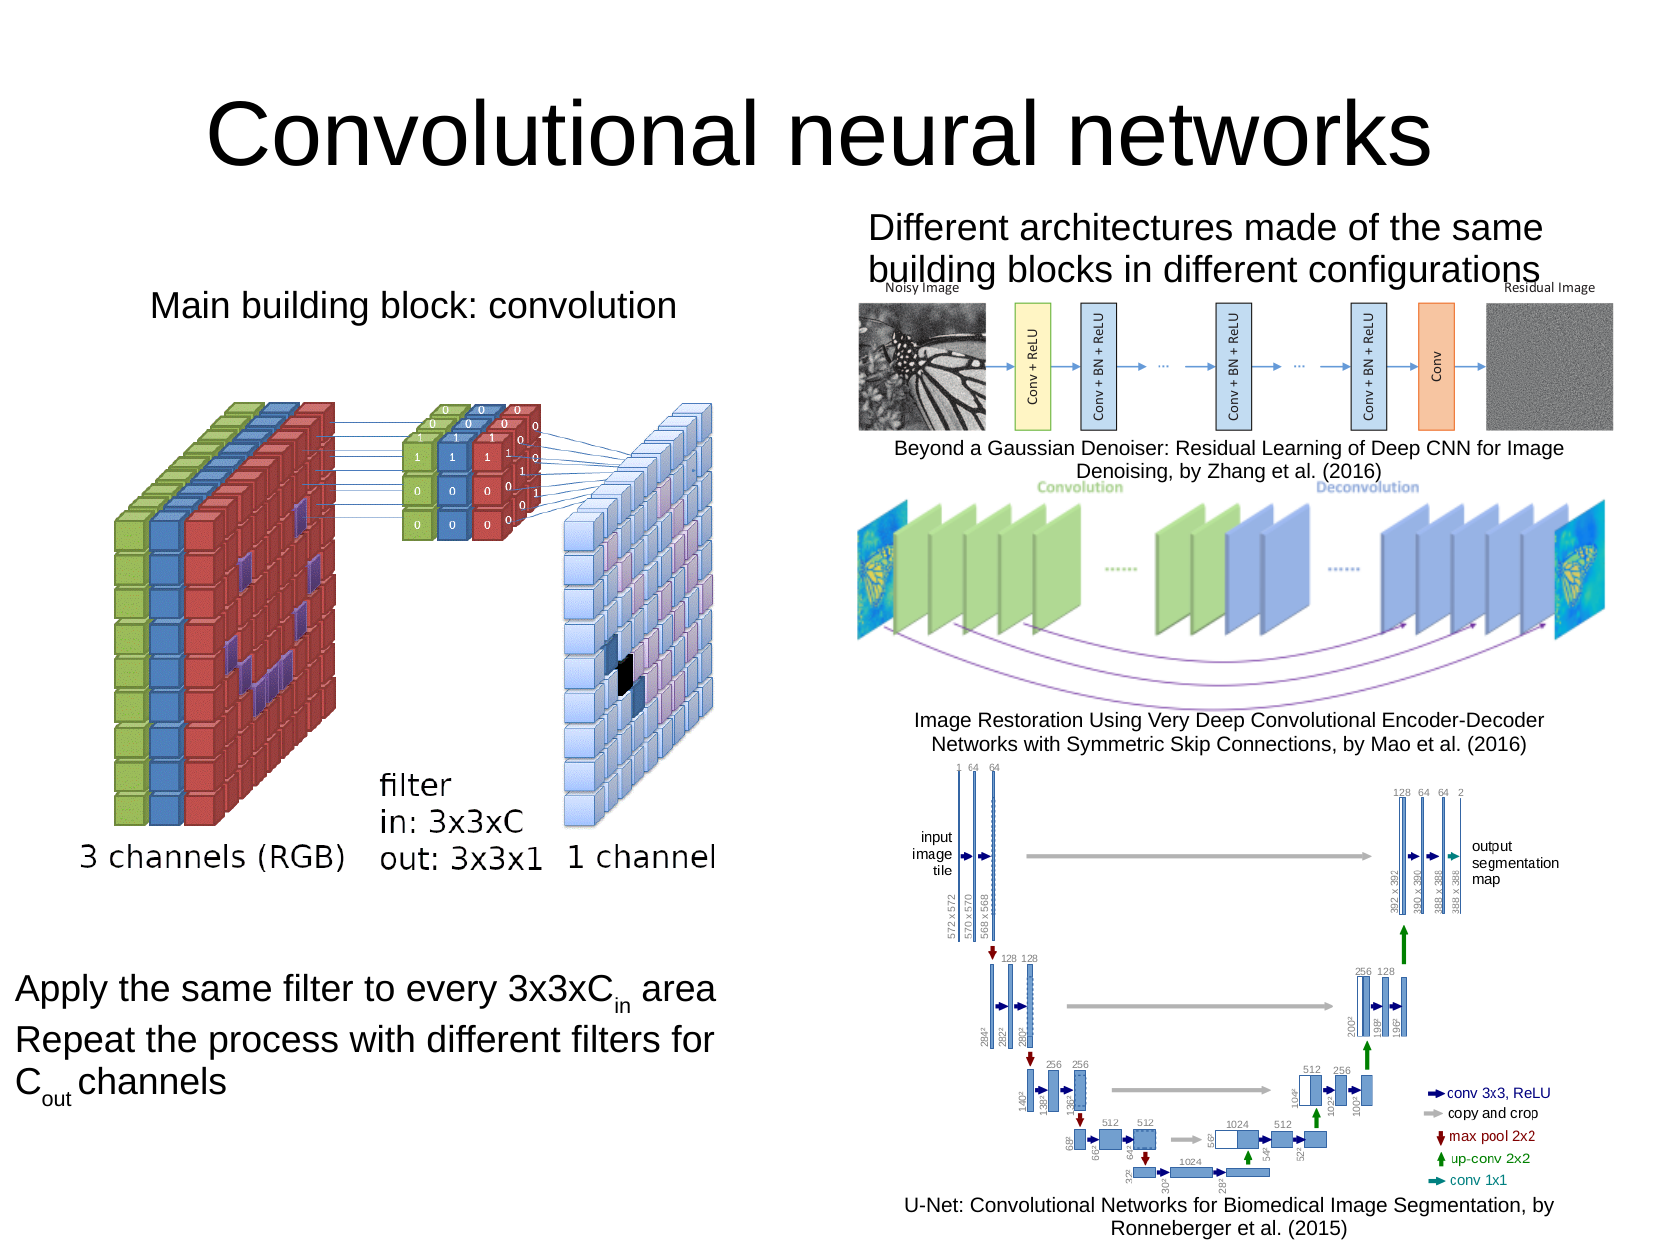

# Convolutional neural networks
Different architectures made of the same
building blocks in different configurations
Main building block: convolution
Beyond a Gaussian Denoiser: Residual Learning of Deep CNN for Image Denoising, by Zhang et al. (2016)
Image Restoration Using Very Deep Convolutional Encoder-Decoder Networks with Symmetric Skip Connections, by Mao et al. (2016)
Apply the same filter to every 3x3xCin area
Repeat the process with different filters for
Cout channels
U-Net: Convolutional Networks for Biomedical Image Segmentation, by Ronneberger et al. (2015)